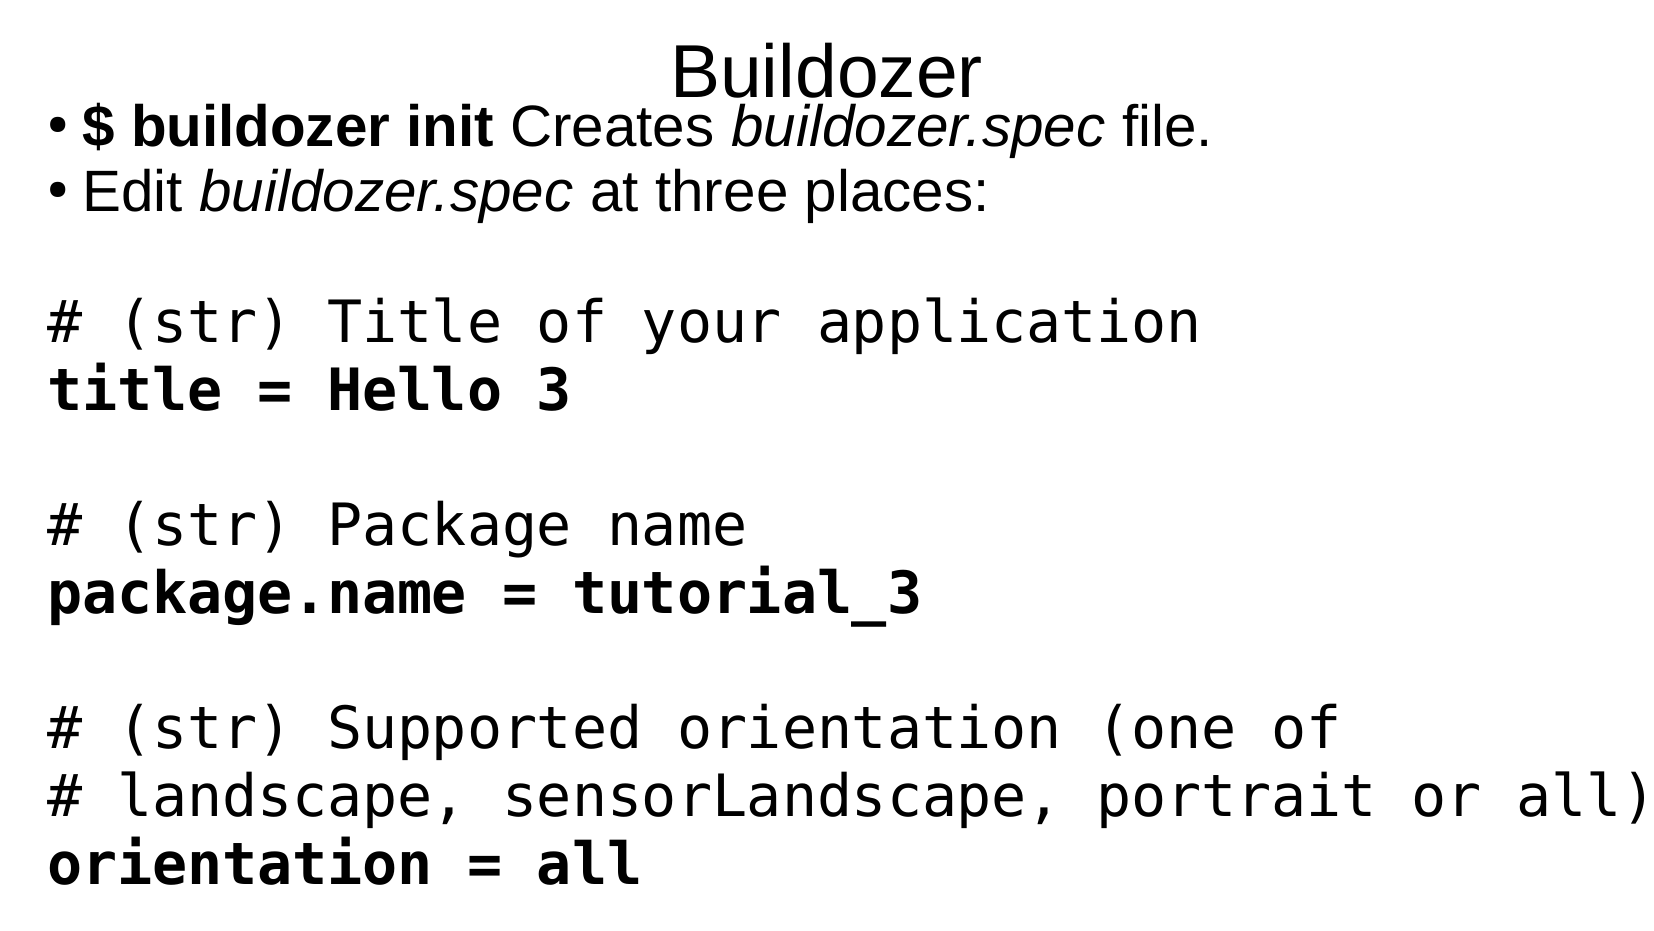

# Buildozer
$ buildozer init Creates buildozer.spec file.
Edit buildozer.spec at three places:
# (str) Title of your application
title = Hello 3
# (str) Package name
package.name = tutorial_3
# (str) Supported orientation (one of
# landscape, sensorLandscape, portrait or all)
orientation = all